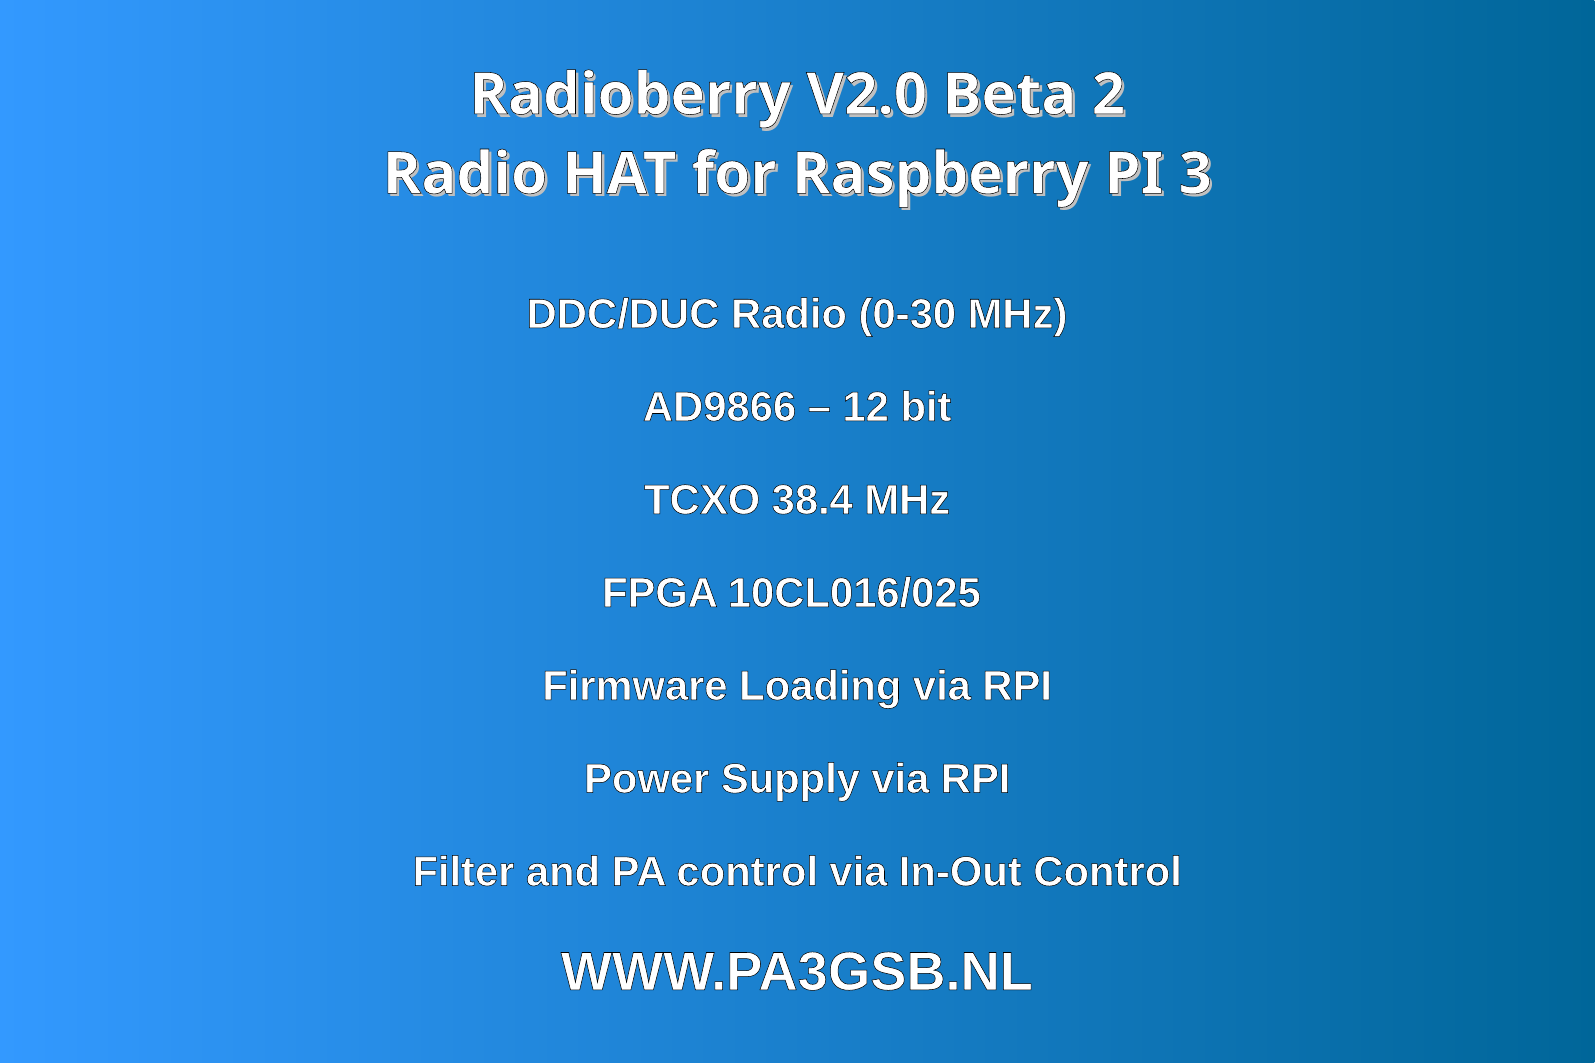

# Radioberry V2.0 Beta 2 Radio HAT for Raspberry PI 3
DDC/DUC Radio (0-30 MHz)
AD9866 – 12 bit
TCXO 38.4 MHz
FPGA 10CL016/025
Firmware Loading via RPI
Power Supply via RPI
Filter and PA control via In-Out Control
WWW.PA3GSB.NL